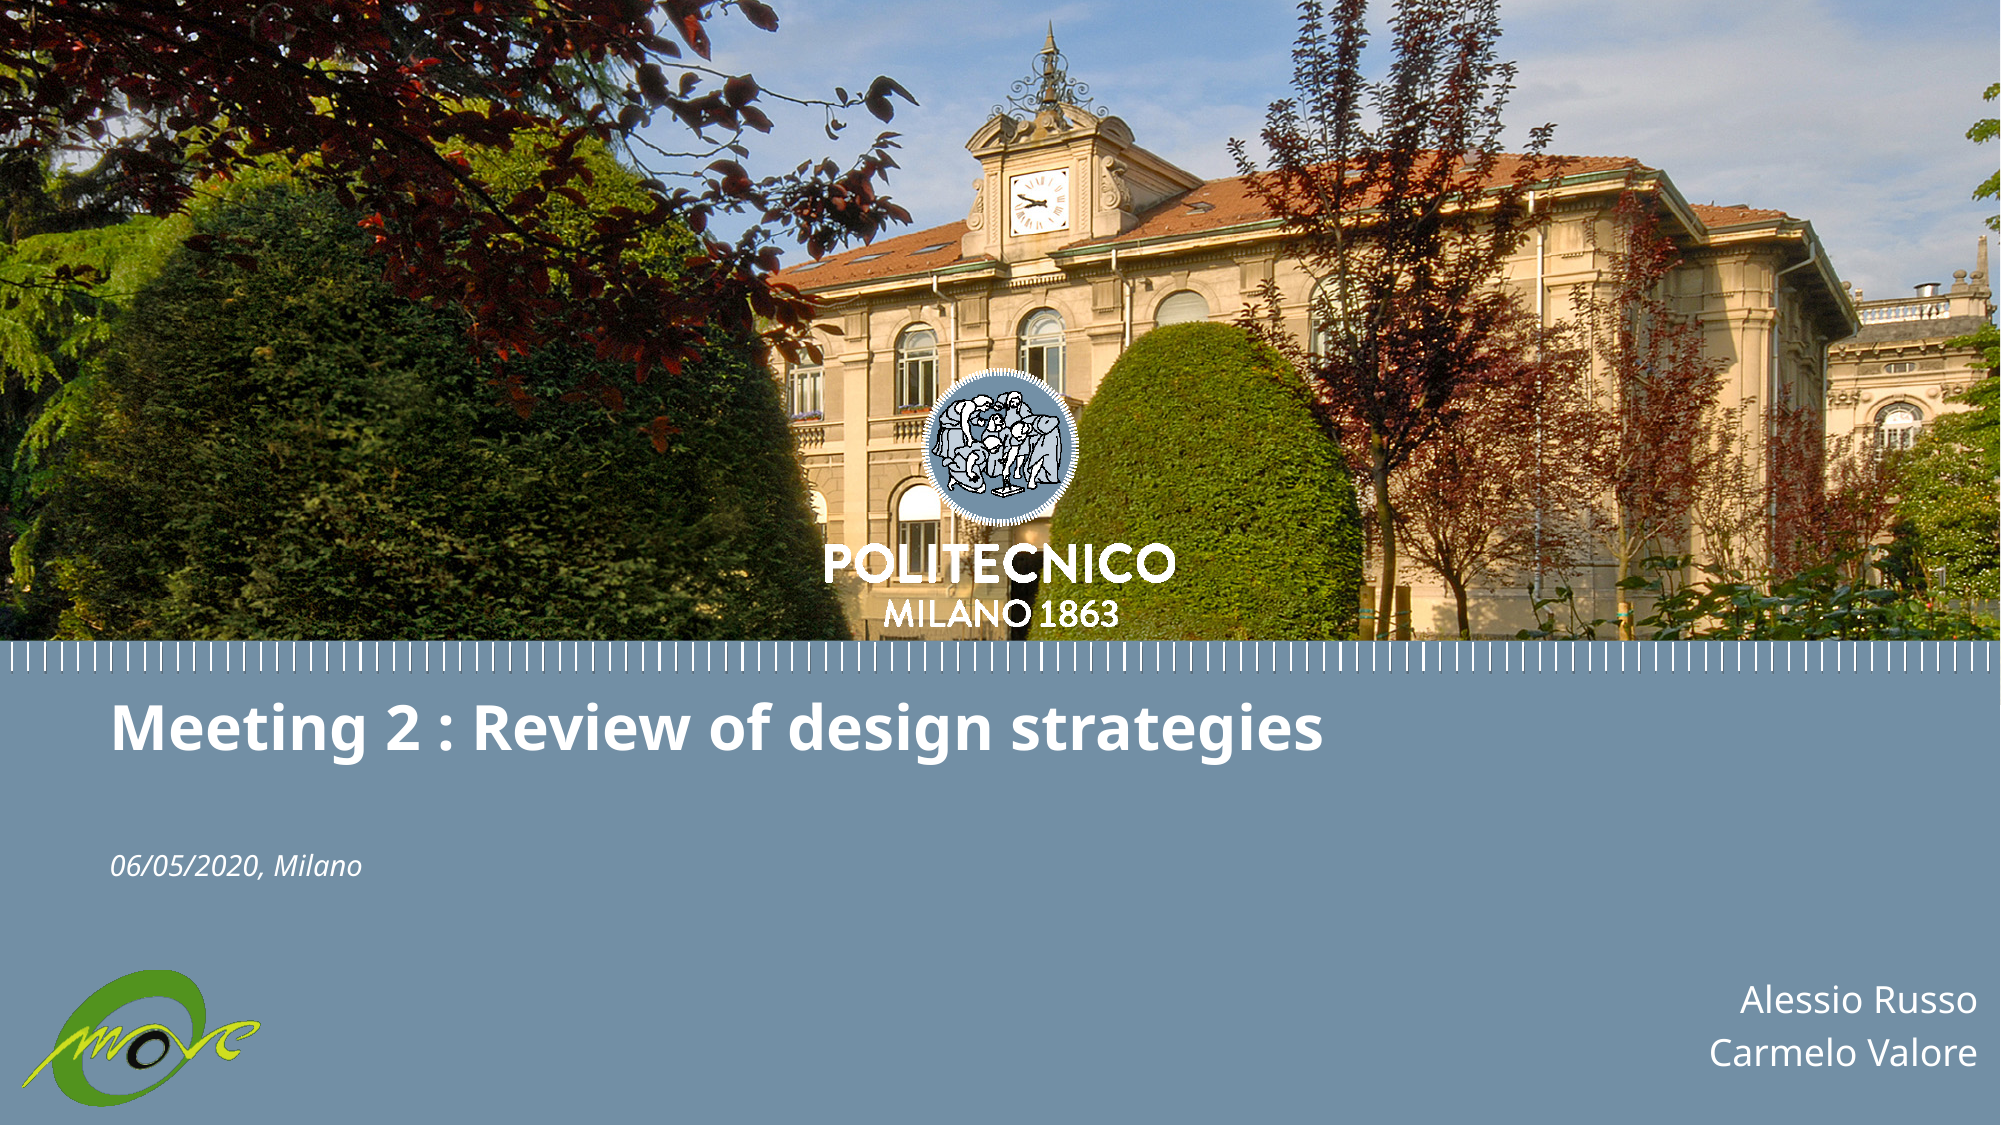

# Meeting 2 : Review of design strategies
06/05/2020, Milano
Alessio Russo
Carmelo Valore